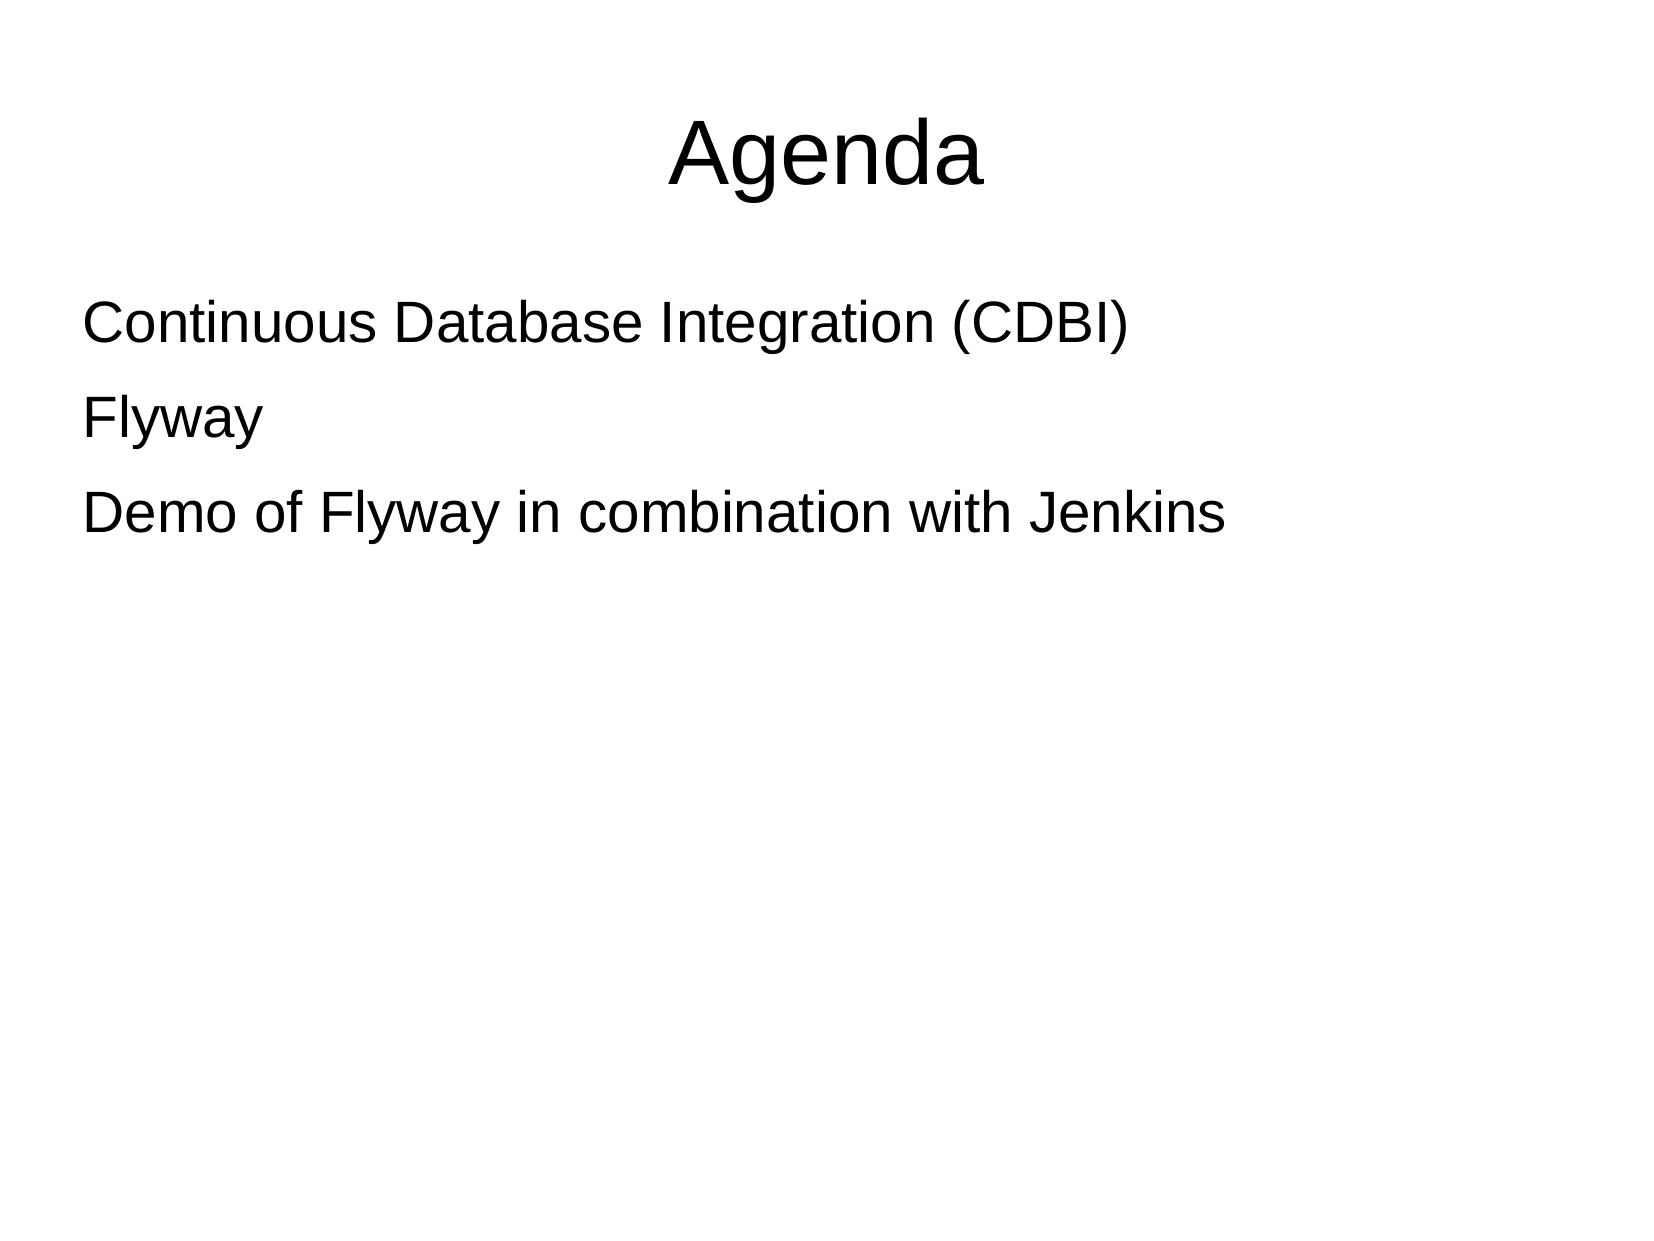

# Agenda
Continuous Database Integration (CDBI)
Flyway
Demo of Flyway in combination with Jenkins